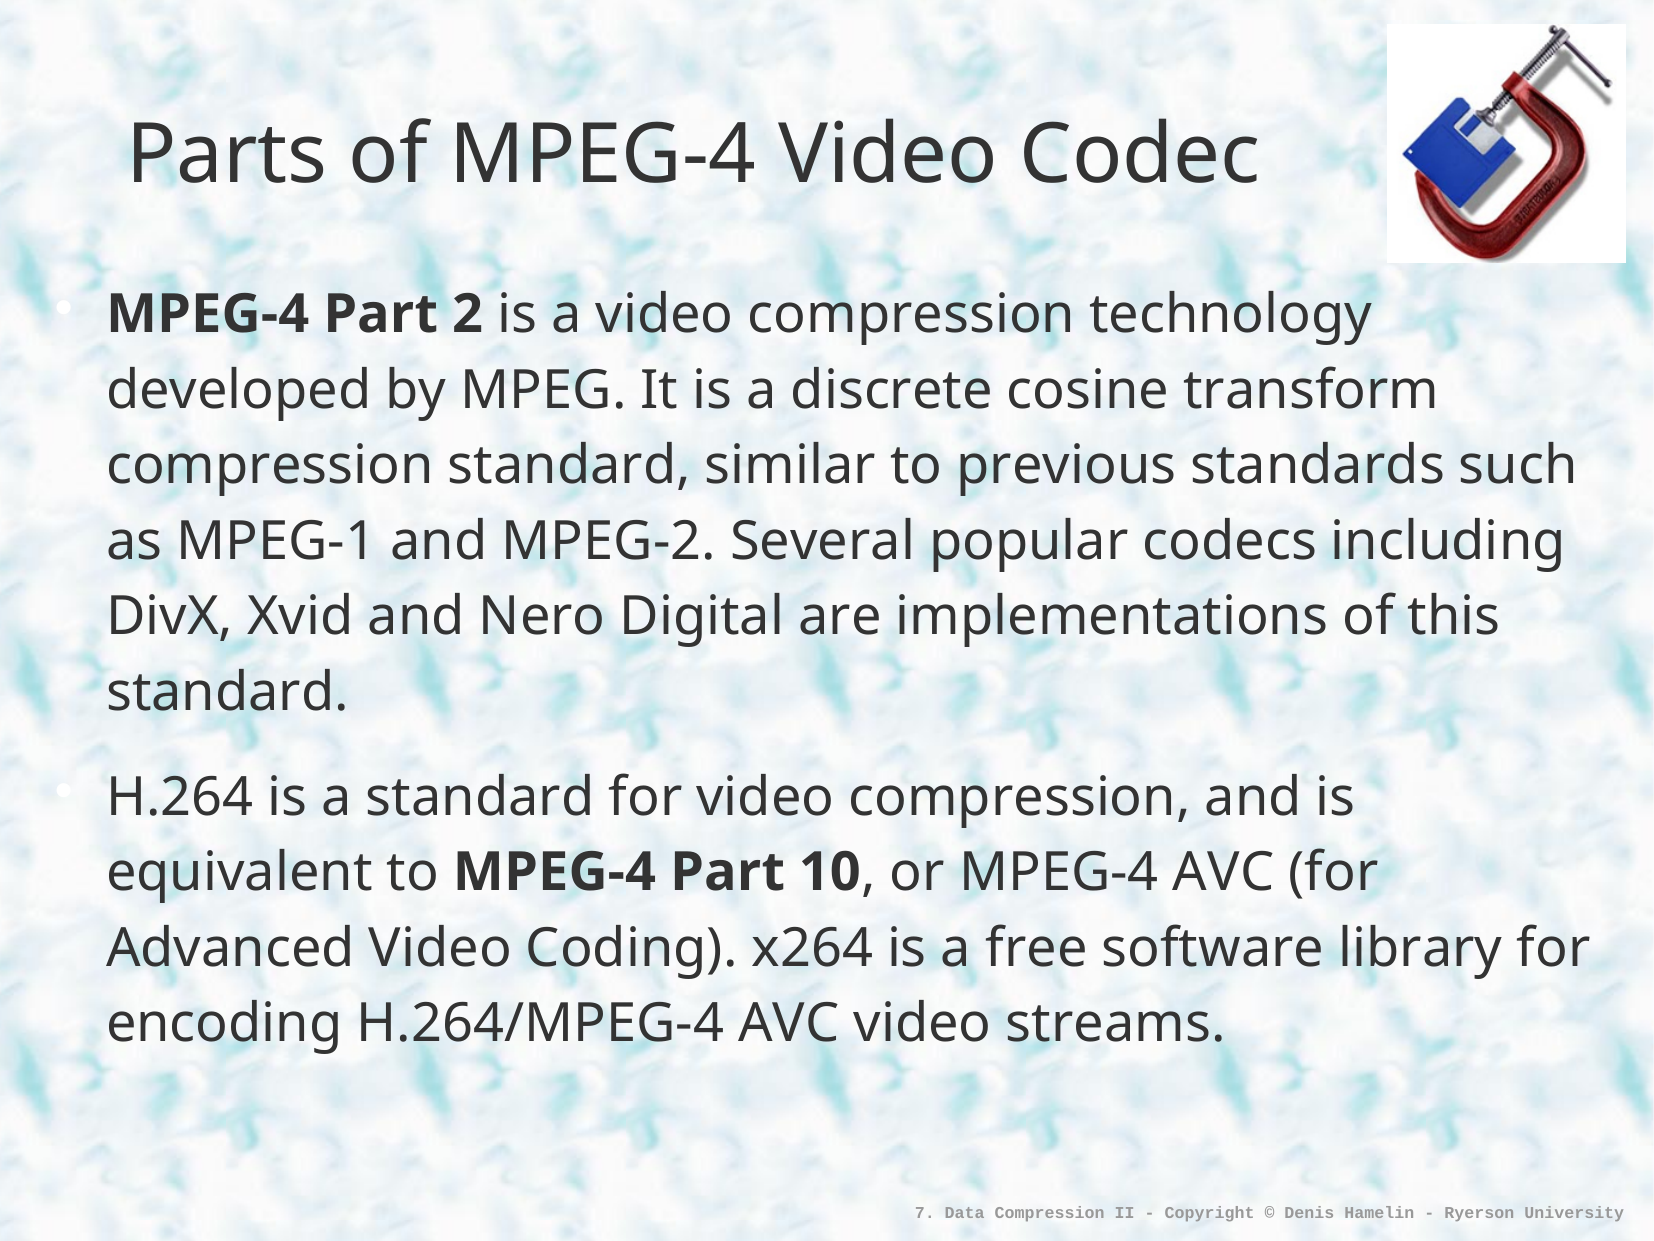

# Parts of MPEG-4 Video Codec
MPEG-4 Part 2 is a video compression technology developed by MPEG. It is a discrete cosine transform compression standard, similar to previous standards such as MPEG-1 and MPEG-2. Several popular codecs including DivX, Xvid and Nero Digital are implementations of this standard.
H.264 is a standard for video compression, and is equivalent to MPEG-4 Part 10, or MPEG-4 AVC (for Advanced Video Coding). x264 is a free software library for encoding H.264/MPEG-4 AVC video streams.